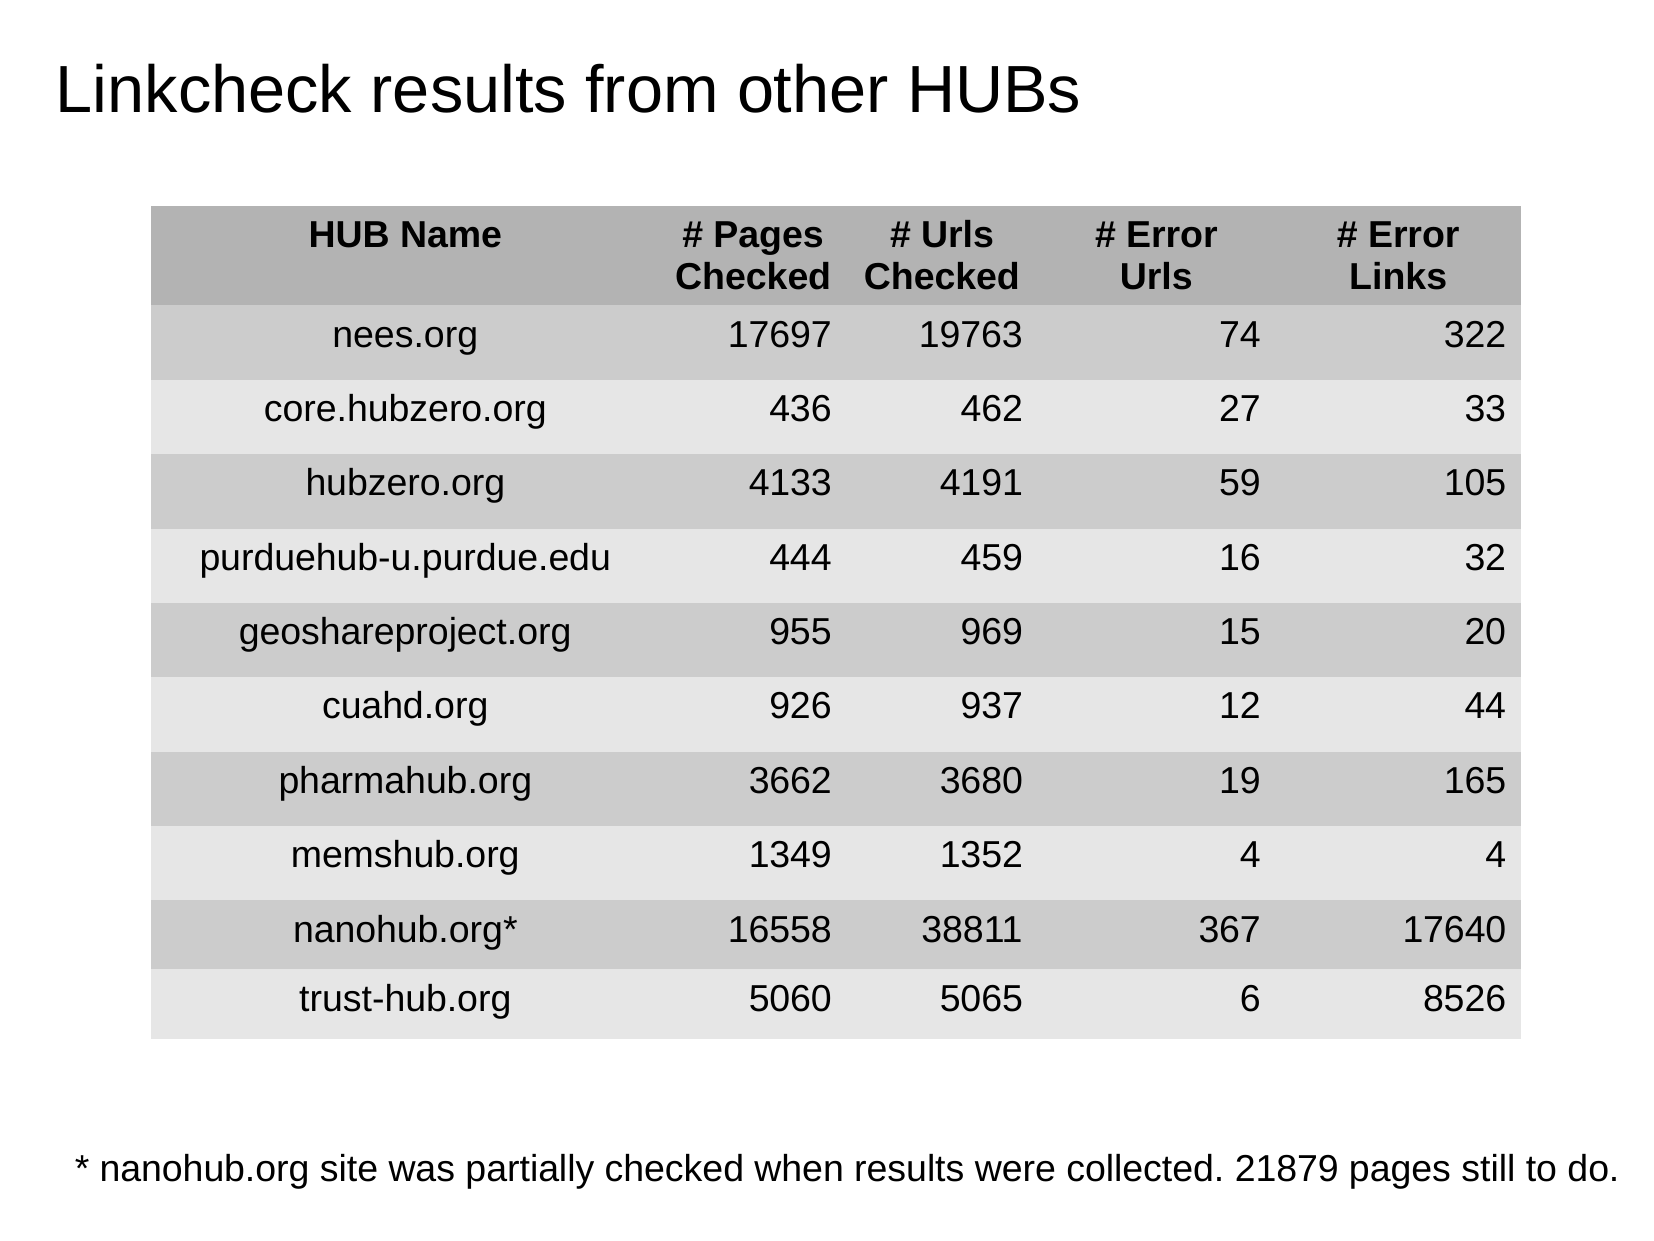

Linkcheck results from other HUBs
| HUB Name | # Pages Checked | # Urls Checked | # Error Urls | # Error Links |
| --- | --- | --- | --- | --- |
| nees.org | 17697 | 19763 | 74 | 322 |
| core.hubzero.org | 436 | 462 | 27 | 33 |
| hubzero.org | 4133 | 4191 | 59 | 105 |
| purduehub-u.purdue.edu | 444 | 459 | 16 | 32 |
| geoshareproject.org | 955 | 969 | 15 | 20 |
| cuahd.org | 926 | 937 | 12 | 44 |
| pharmahub.org | 3662 | 3680 | 19 | 165 |
| memshub.org | 1349 | 1352 | 4 | 4 |
| nanohub.org\* | 16558 | 38811 | 367 | 17640 |
| trust-hub.org | 5060 | 5065 | 6 | 8526 |
* nanohub.org site was partially checked when results were collected. 21879 pages still to do.